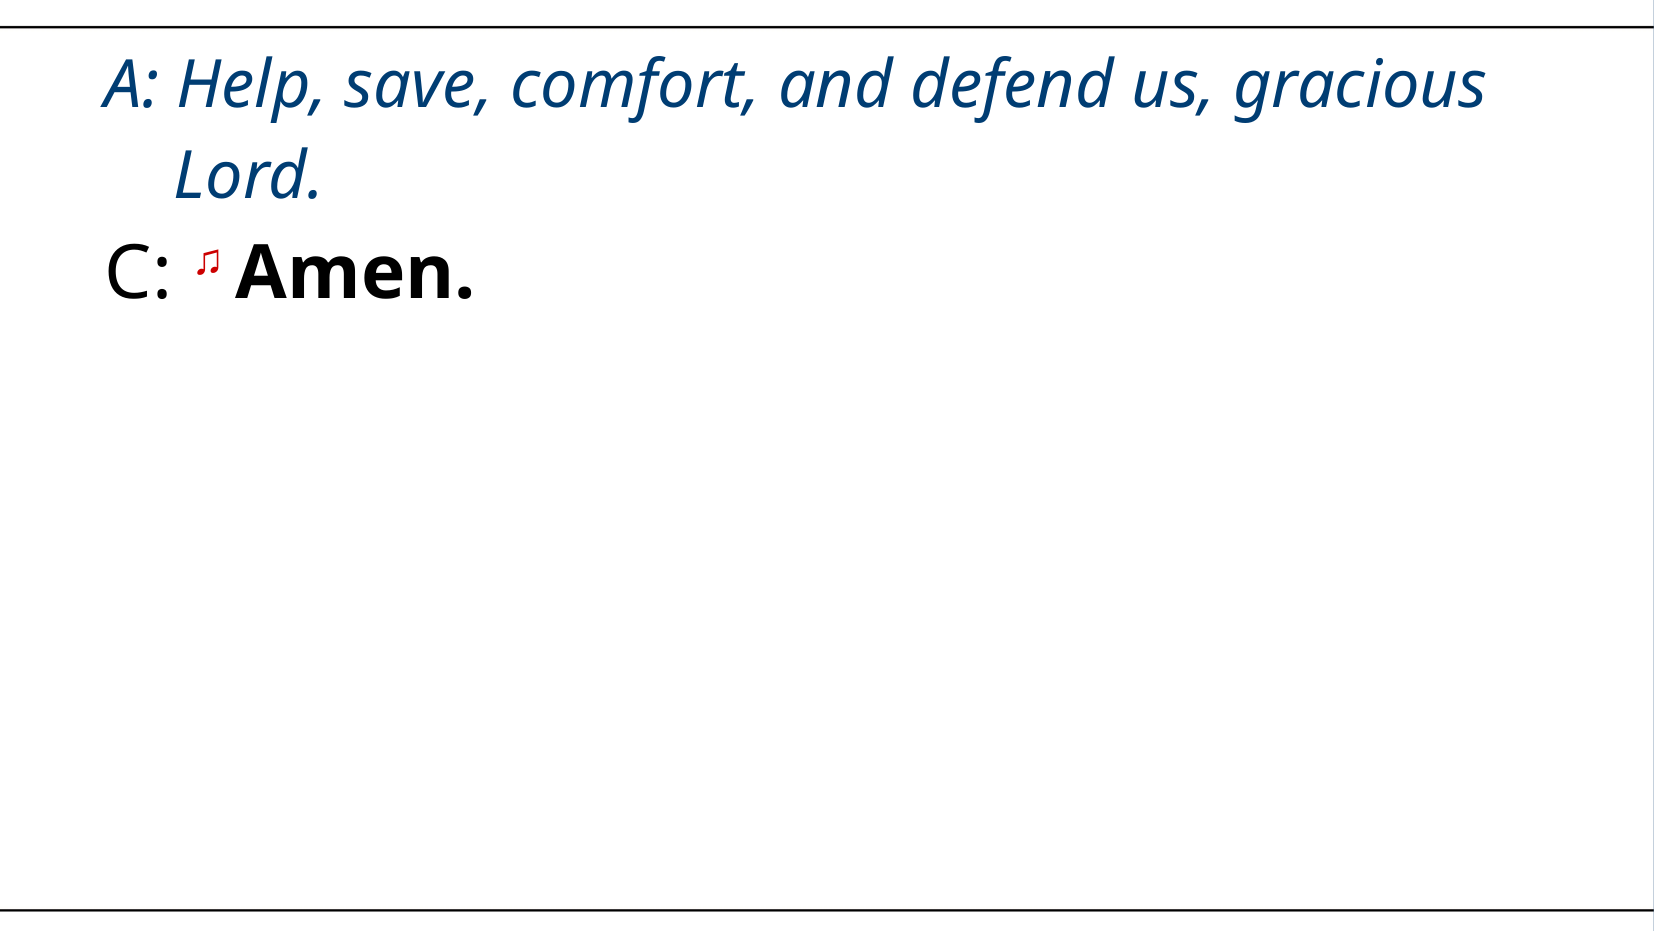

A: Help, save, comfort, and defend us, gracious
 Lord.
C: ♫ Amen.